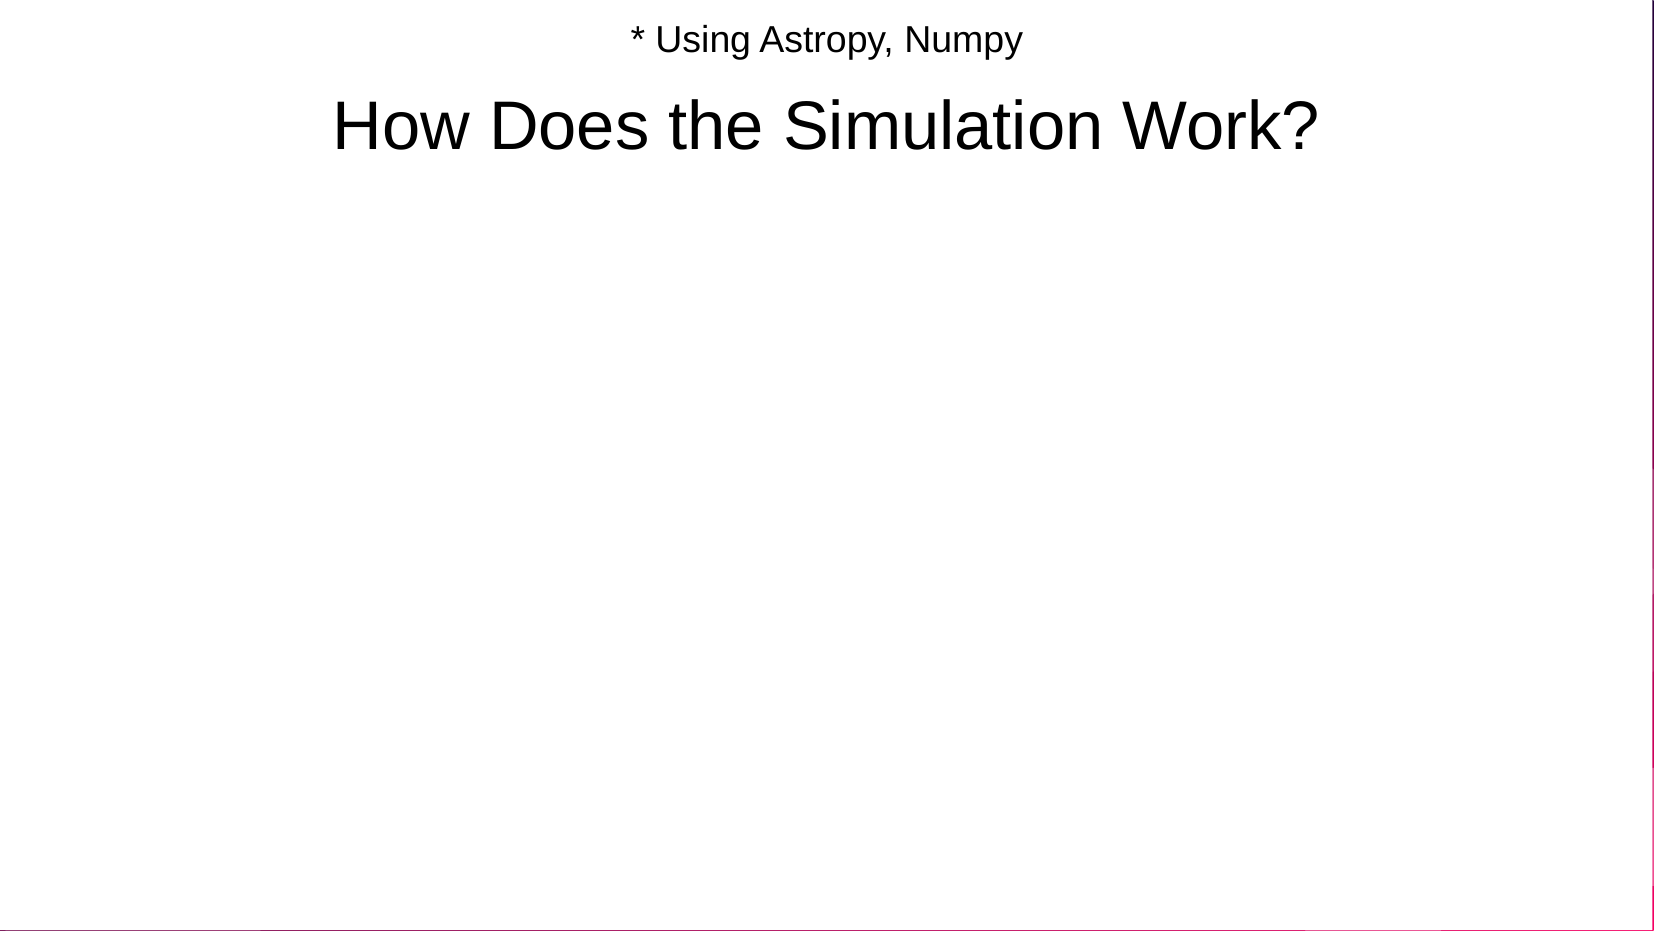

* Using Astropy, Numpy
# How Does the Simulation Work?